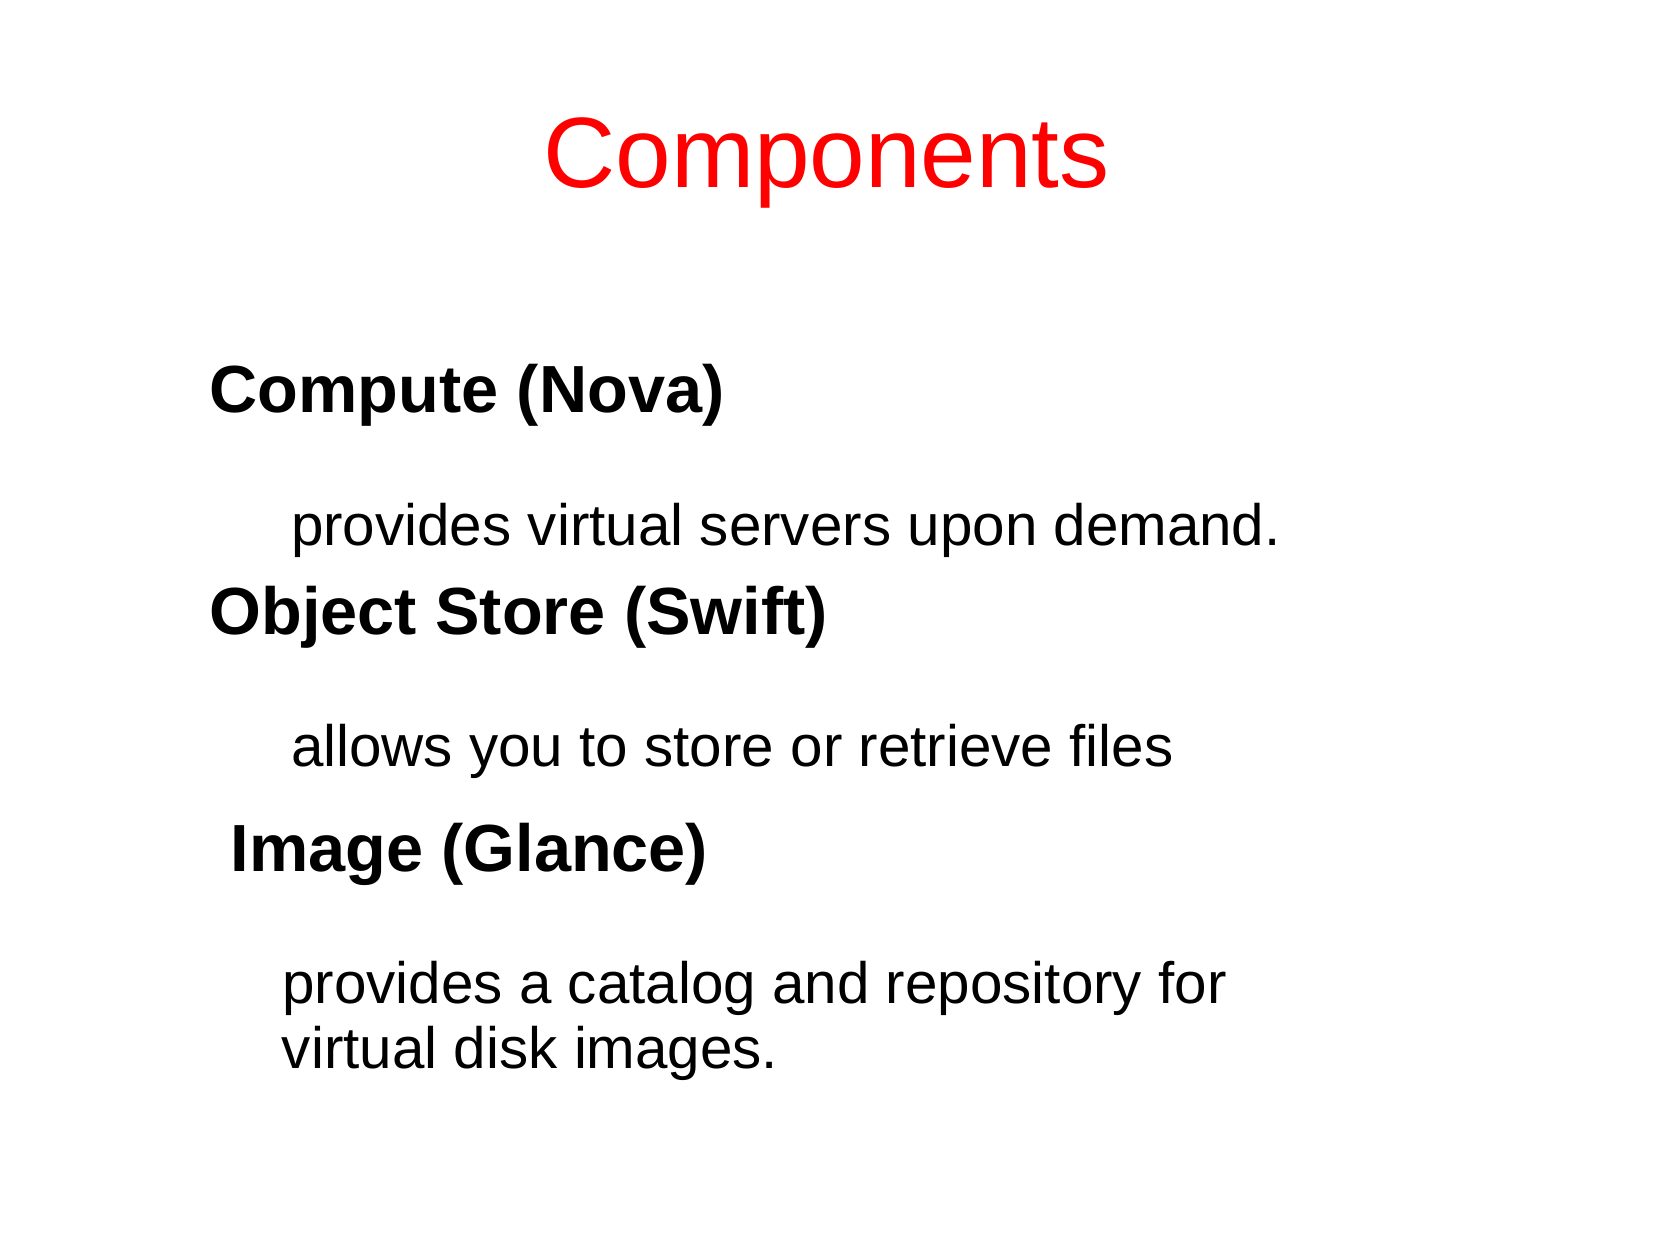

# Components
Compute (Nova)
 provides virtual servers upon demand.
Object Store (Swift)
 allows you to store or retrieve files
 Image (Glance)
 provides a catalog and repository for virtual disk images.